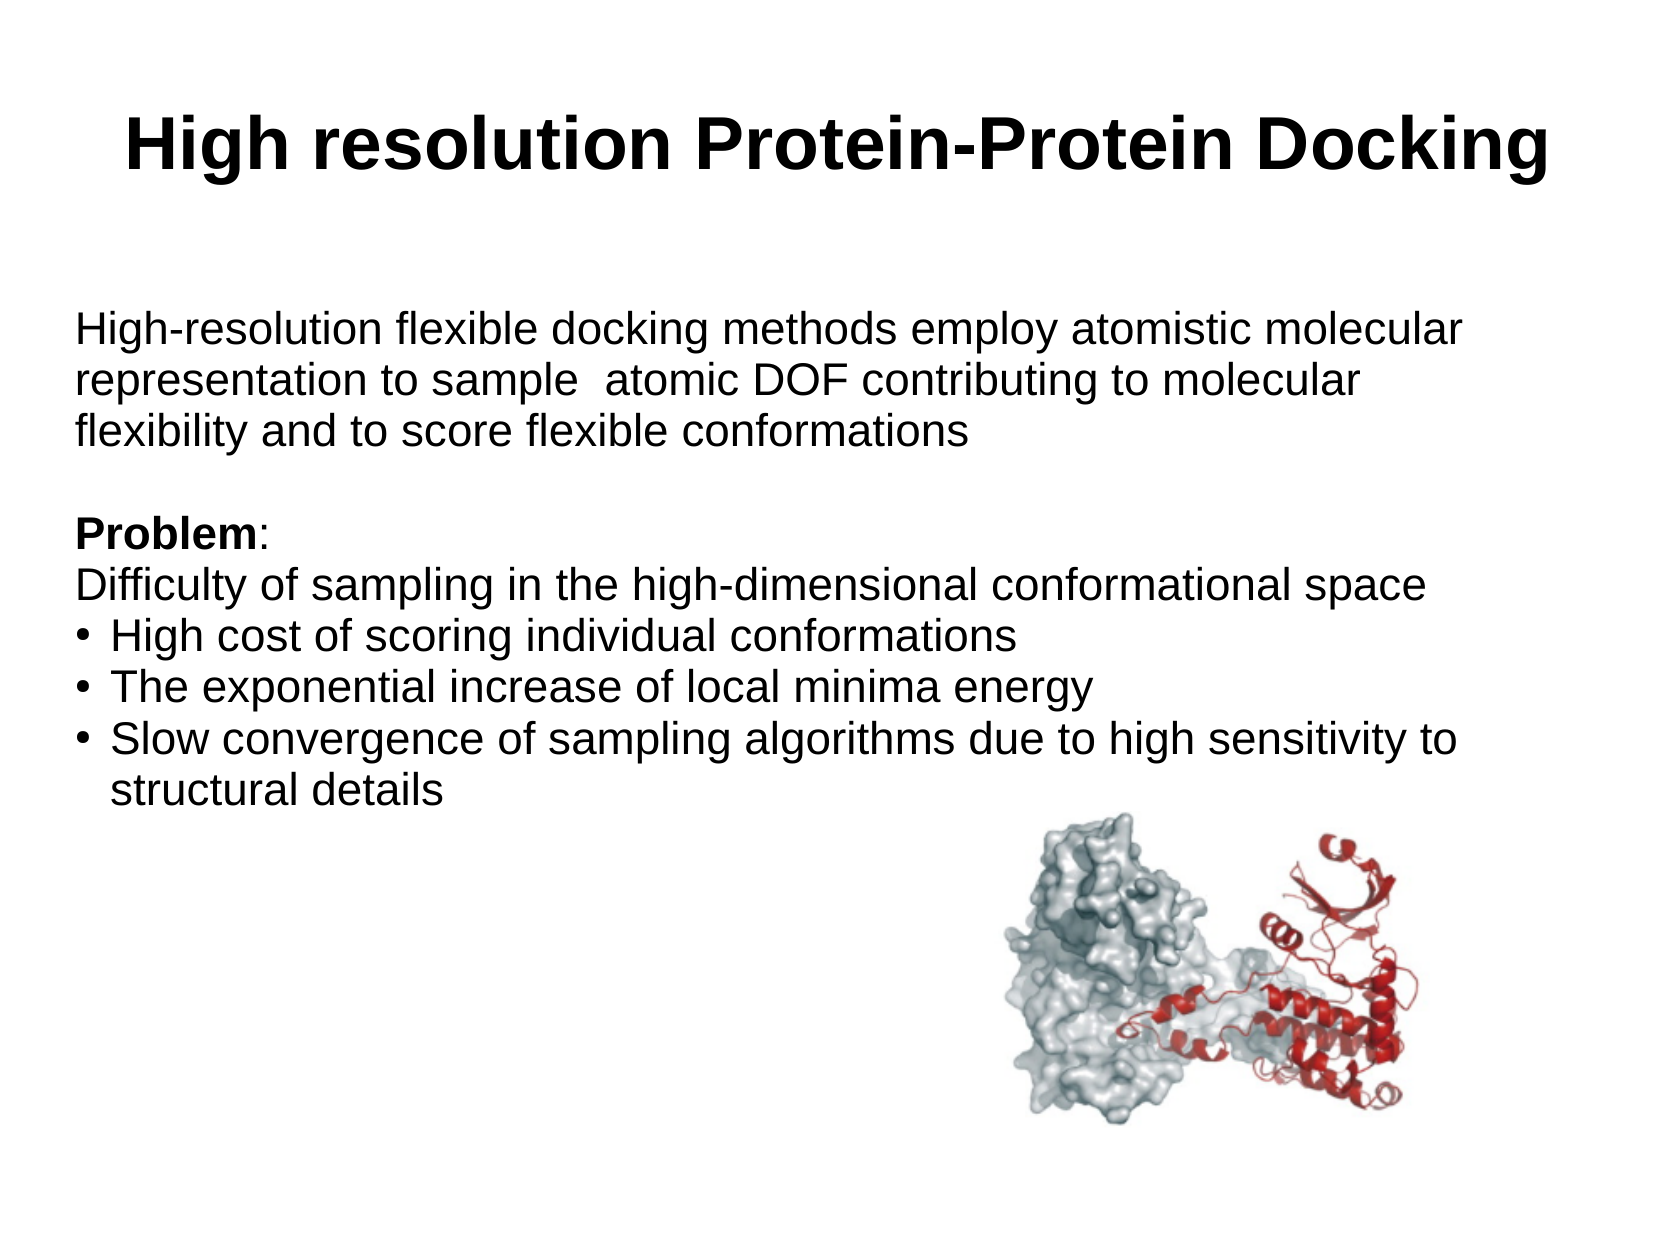

High resolution Protein-Protein Docking
High-resolution flexible docking methods employ atomistic molecular representation to sample atomic DOF contributing to molecular flexibility and to score flexible conformations
Problem:
Difficulty of sampling in the high-dimensional conformational space
High cost of scoring individual conformations
The exponential increase of local minima energy
Slow convergence of sampling algorithms due to high sensitivity to structural details